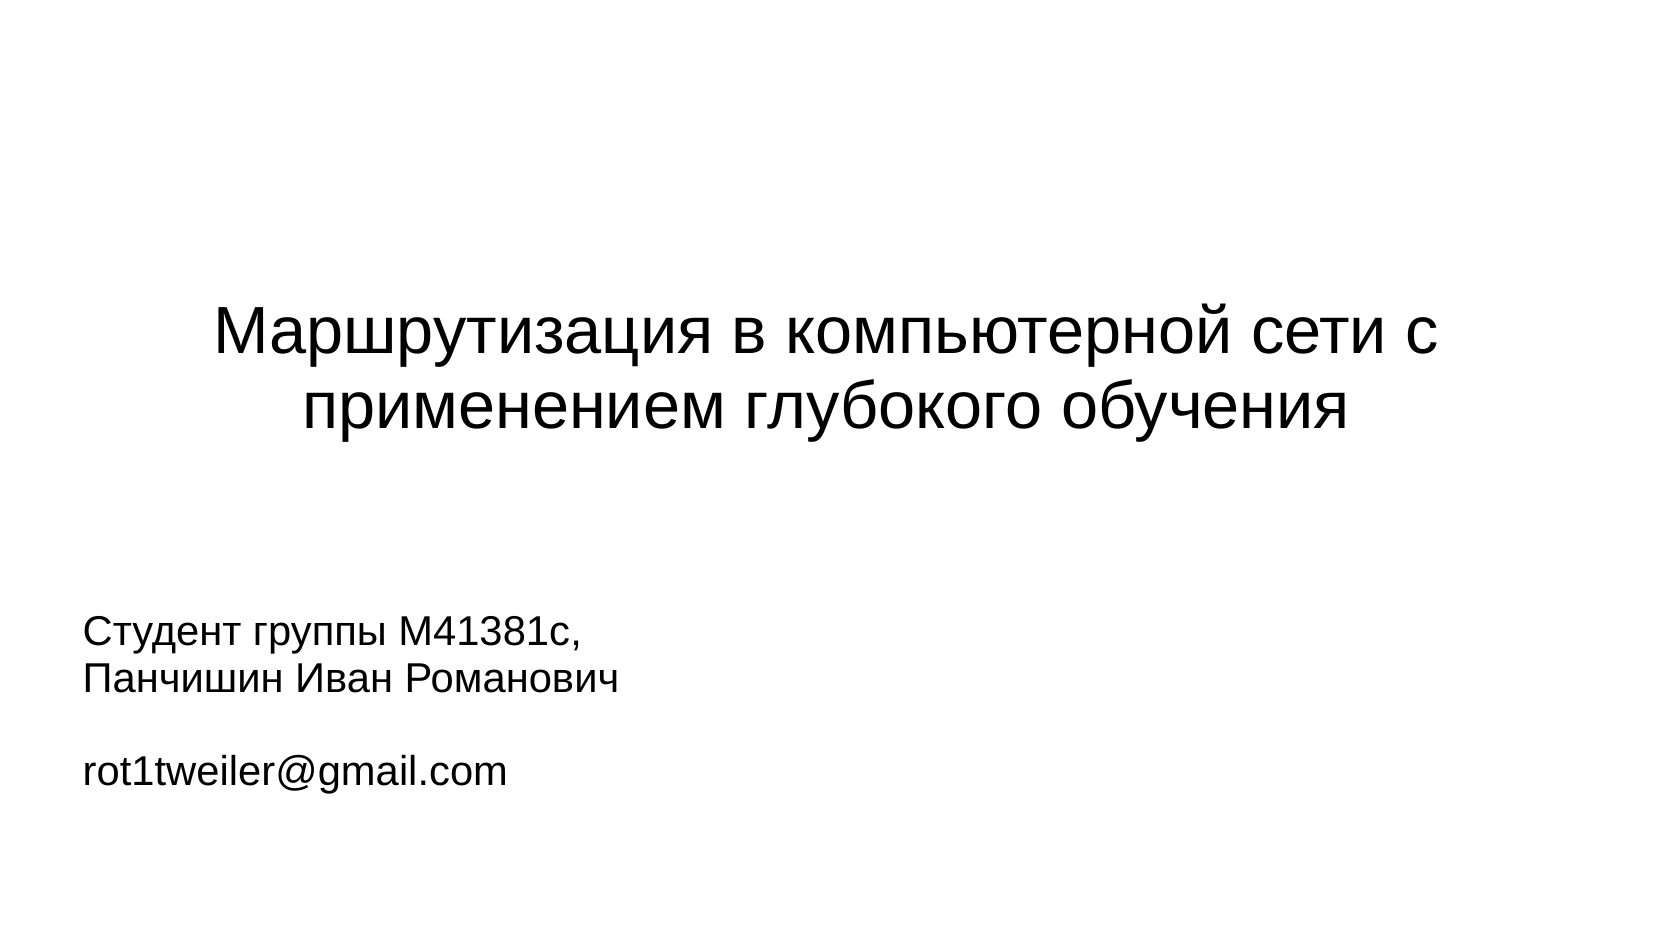

#
Маршрутизация в компьютерной сети с применением глубокого обучения
Студент группы М41381с,
Панчишин Иван Романович
rot1tweiler@gmail.com